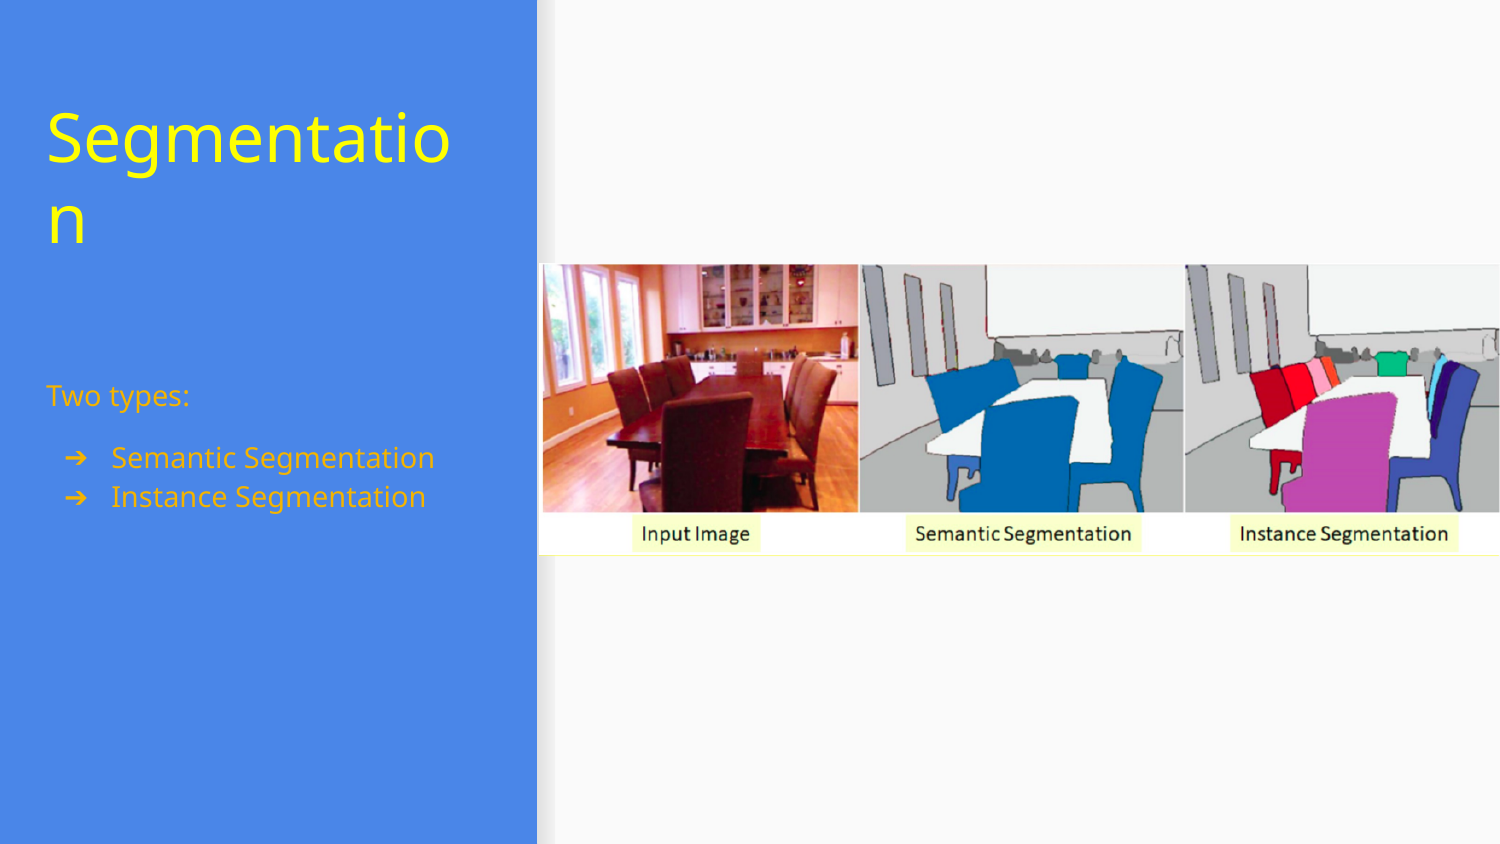

# Segmentation
Two types:
Semantic Segmentation
Instance Segmentation